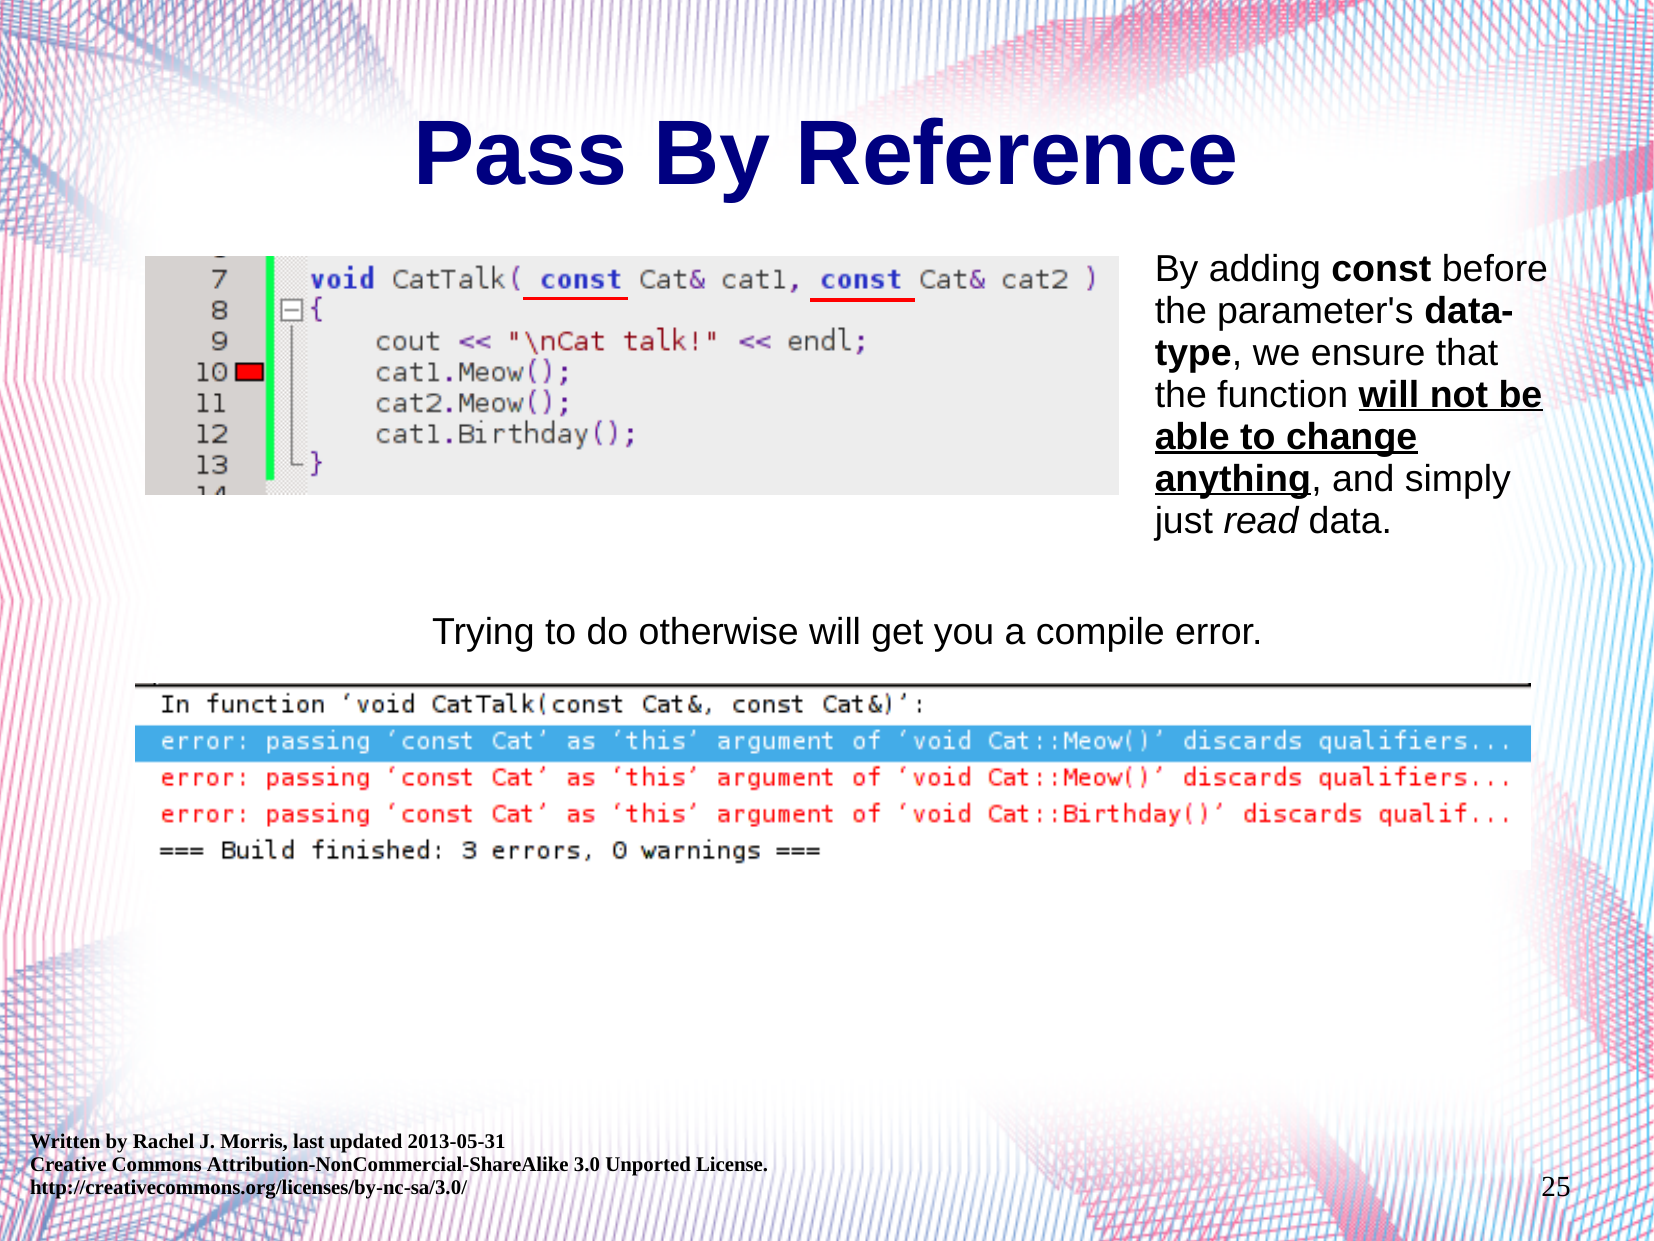

# Pass By Reference
By adding const before the parameter's data-type, we ensure that the function will not be able to change anything, and simply just read data.
Trying to do otherwise will get you a compile error.
25